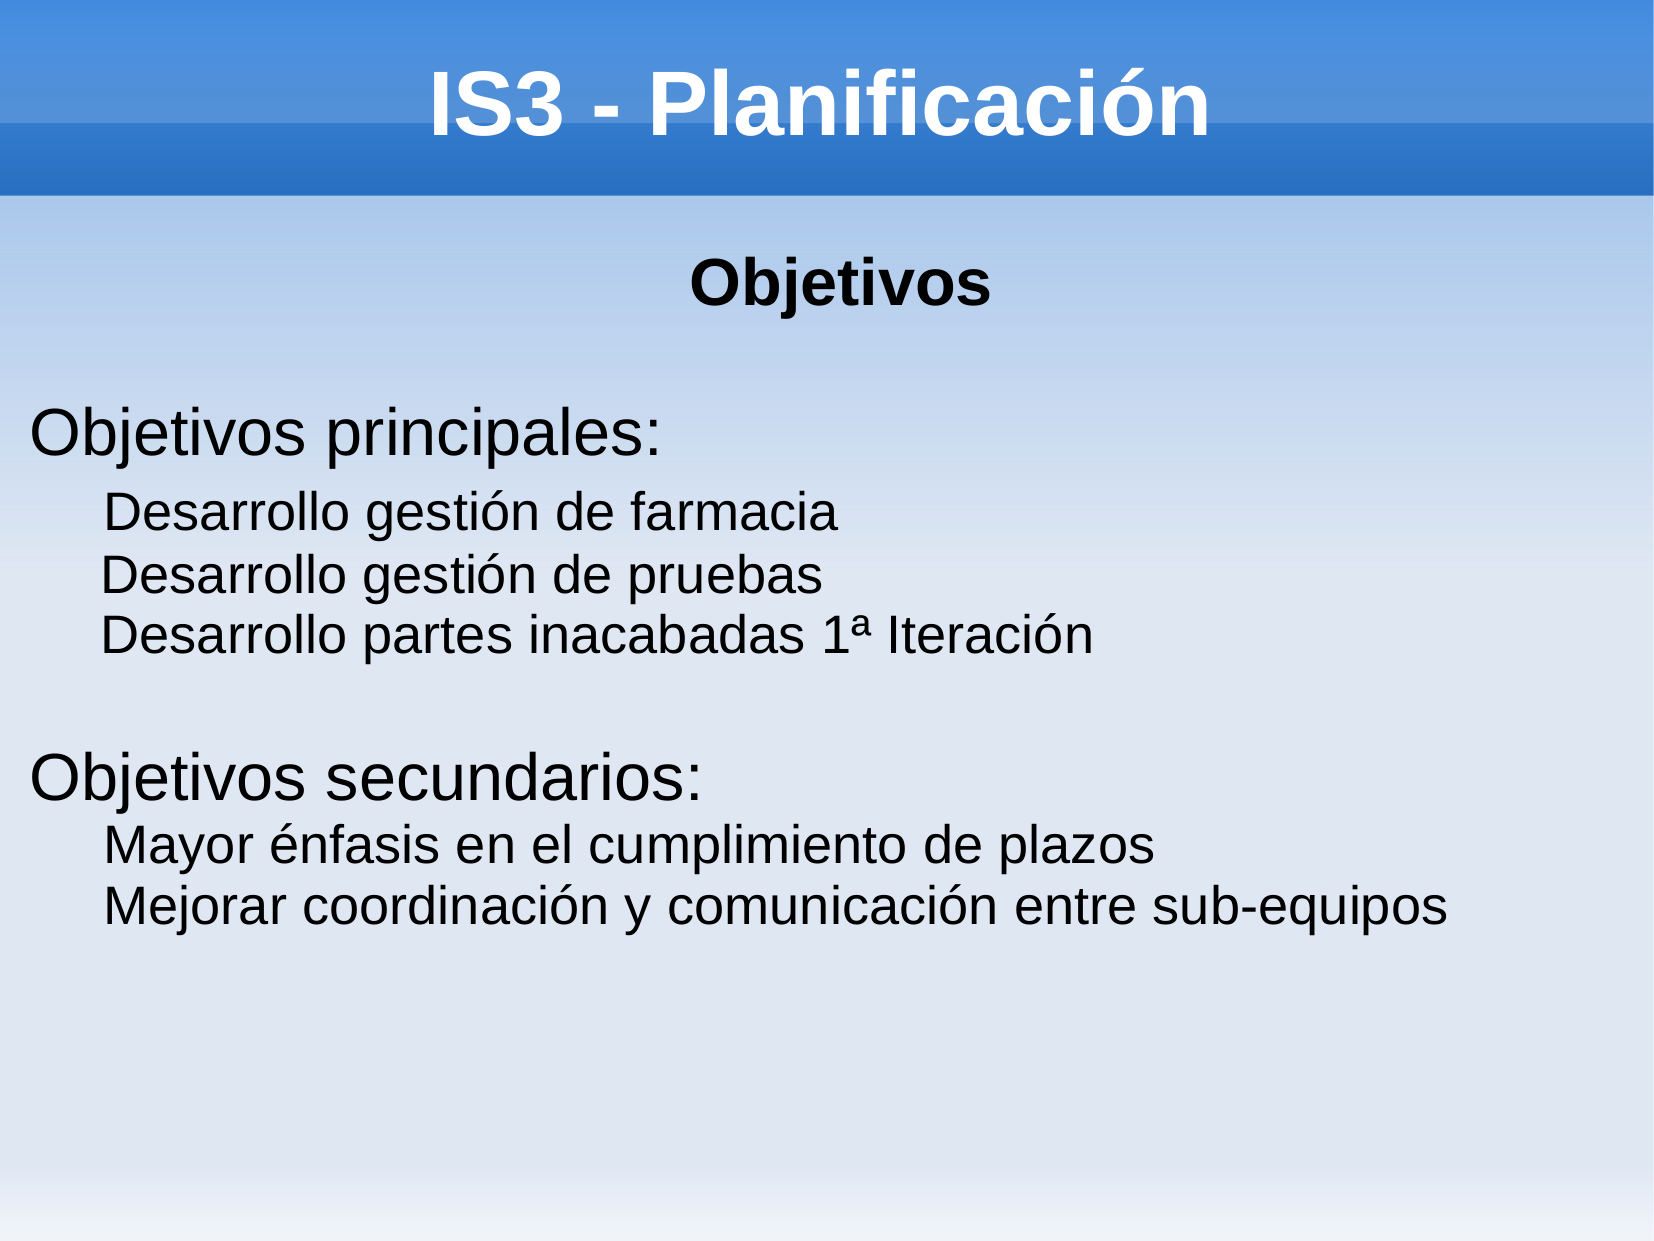

# IS3 - Planificación
Objetivos
Objetivos principales:
	Desarrollo gestión de farmacia
Desarrollo gestión de pruebas
Desarrollo partes inacabadas 1ª Iteración
Objetivos secundarios:
	Mayor énfasis en el cumplimiento de plazos
	Mejorar coordinación y comunicación entre sub-equipos